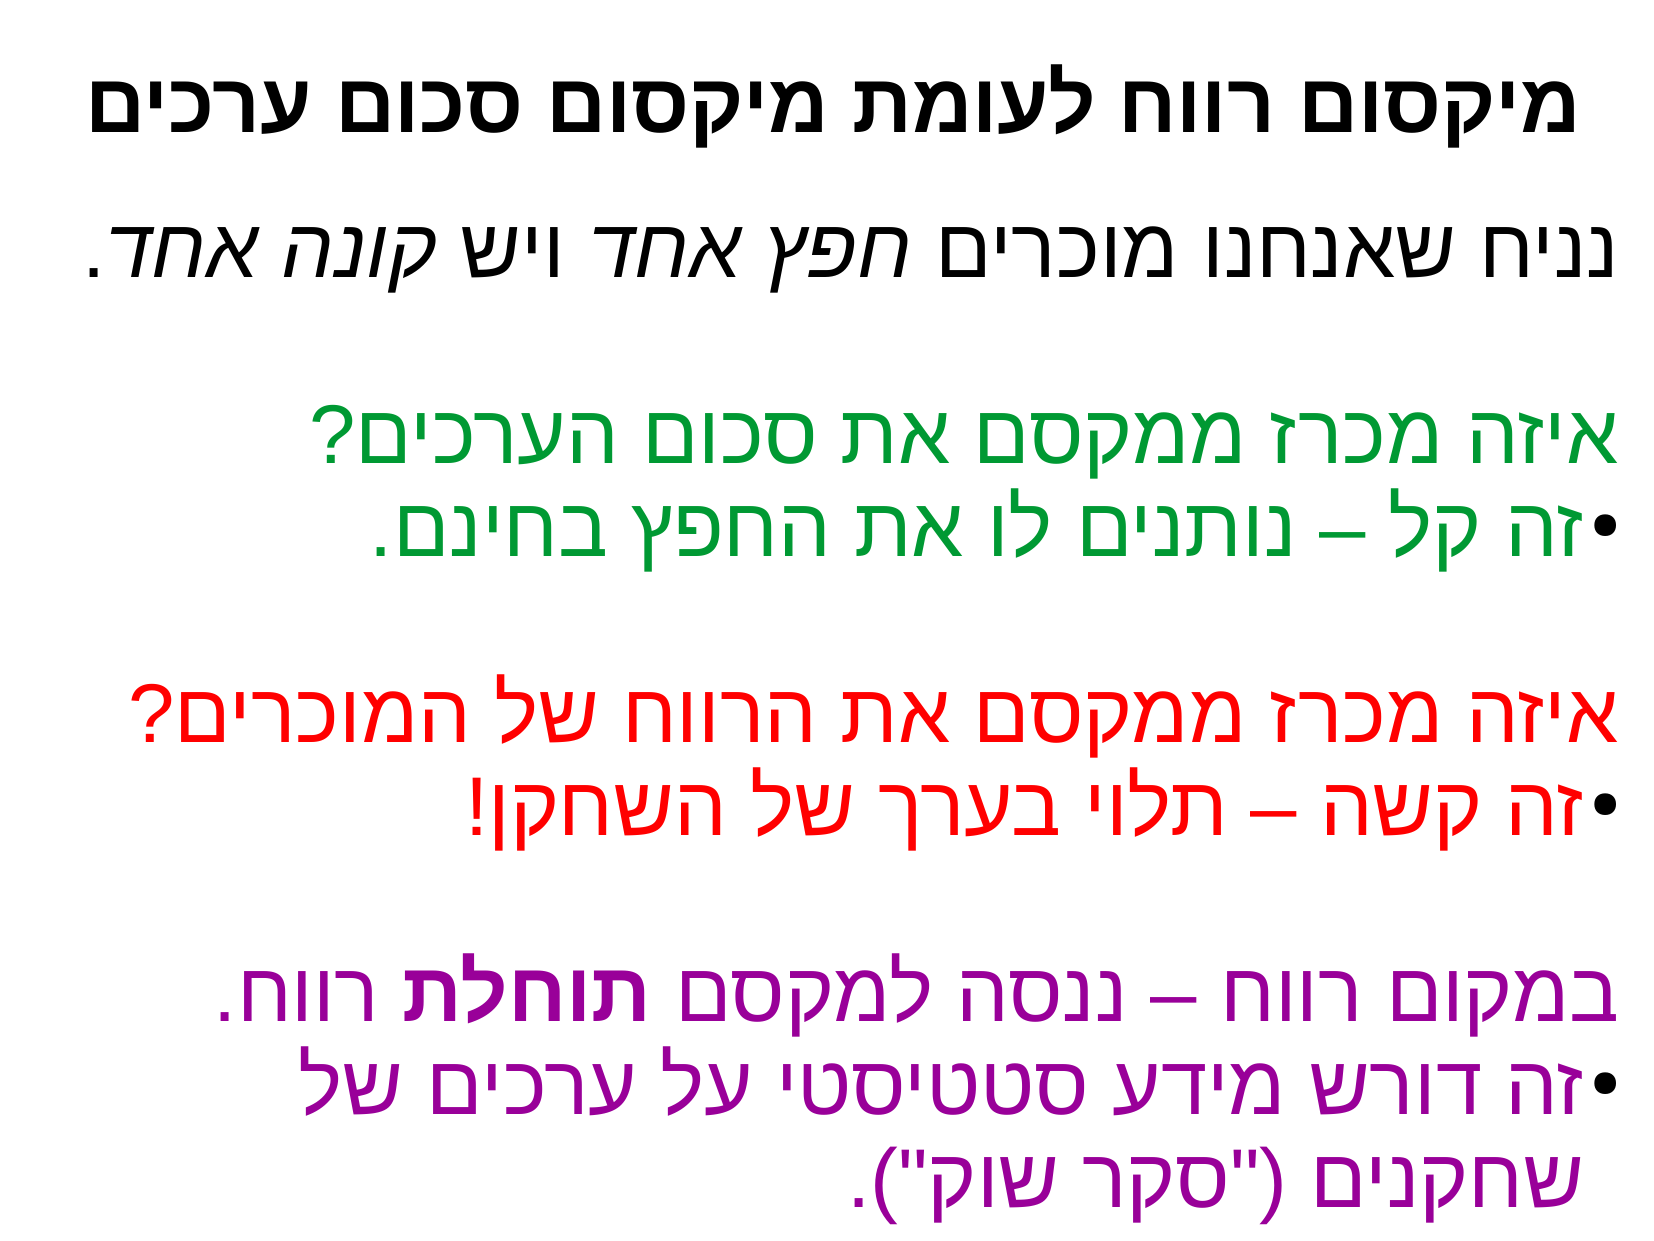

# מיקסום רווח לעומת מיקסום סכום ערכים
נניח שאנחנו מוכרים חפץ אחד ויש קונה אחד.
איזה מכרז ממקסם את סכום הערכים?
זה קל – נותנים לו את החפץ בחינם.
איזה מכרז ממקסם את הרווח של המוכרים?
זה קשה – תלוי בערך של השחקן!
במקום רווח – ננסה למקסם תוחלת רווח.
זה דורש מידע סטטיסטי על ערכים של שחקנים ("סקר שוק").